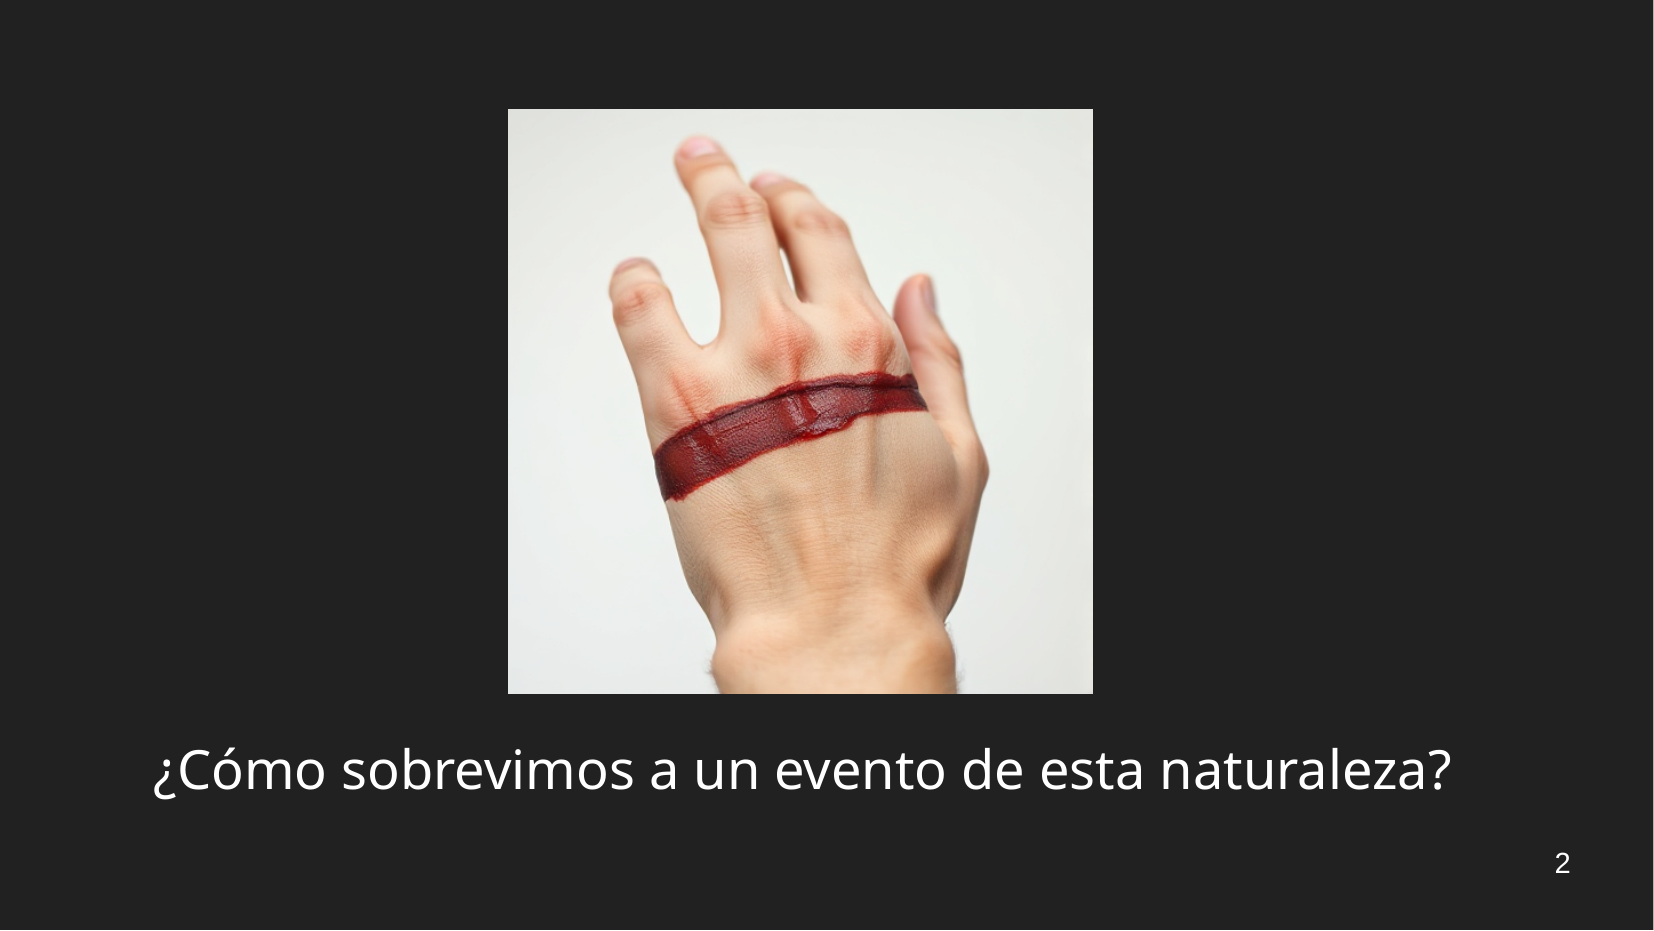

¿Cómo sobrevimos a un evento de esta naturaleza?
2